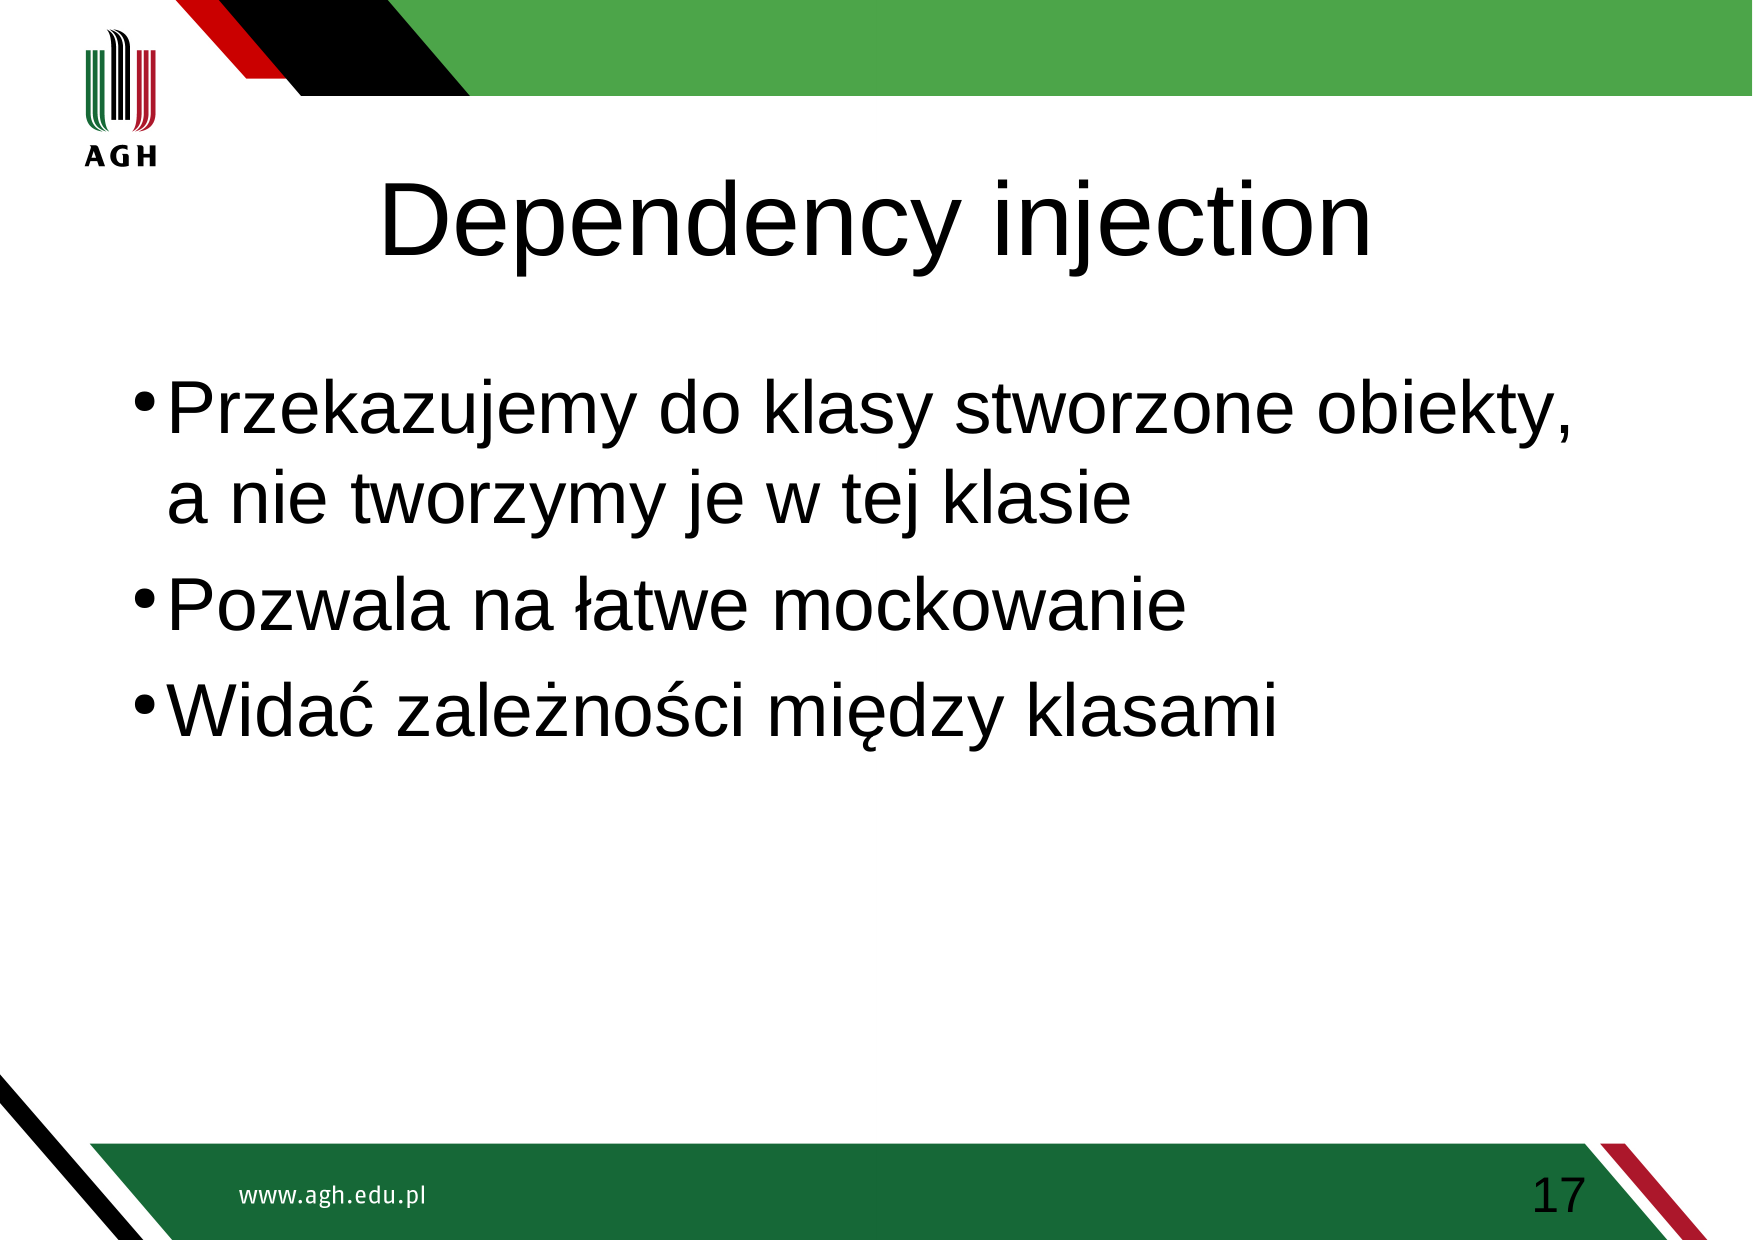

# Dependency injection
Przekazujemy do klasy stworzone obiekty, a nie tworzymy je w tej klasie
Pozwala na łatwe mockowanie
Widać zależności między klasami